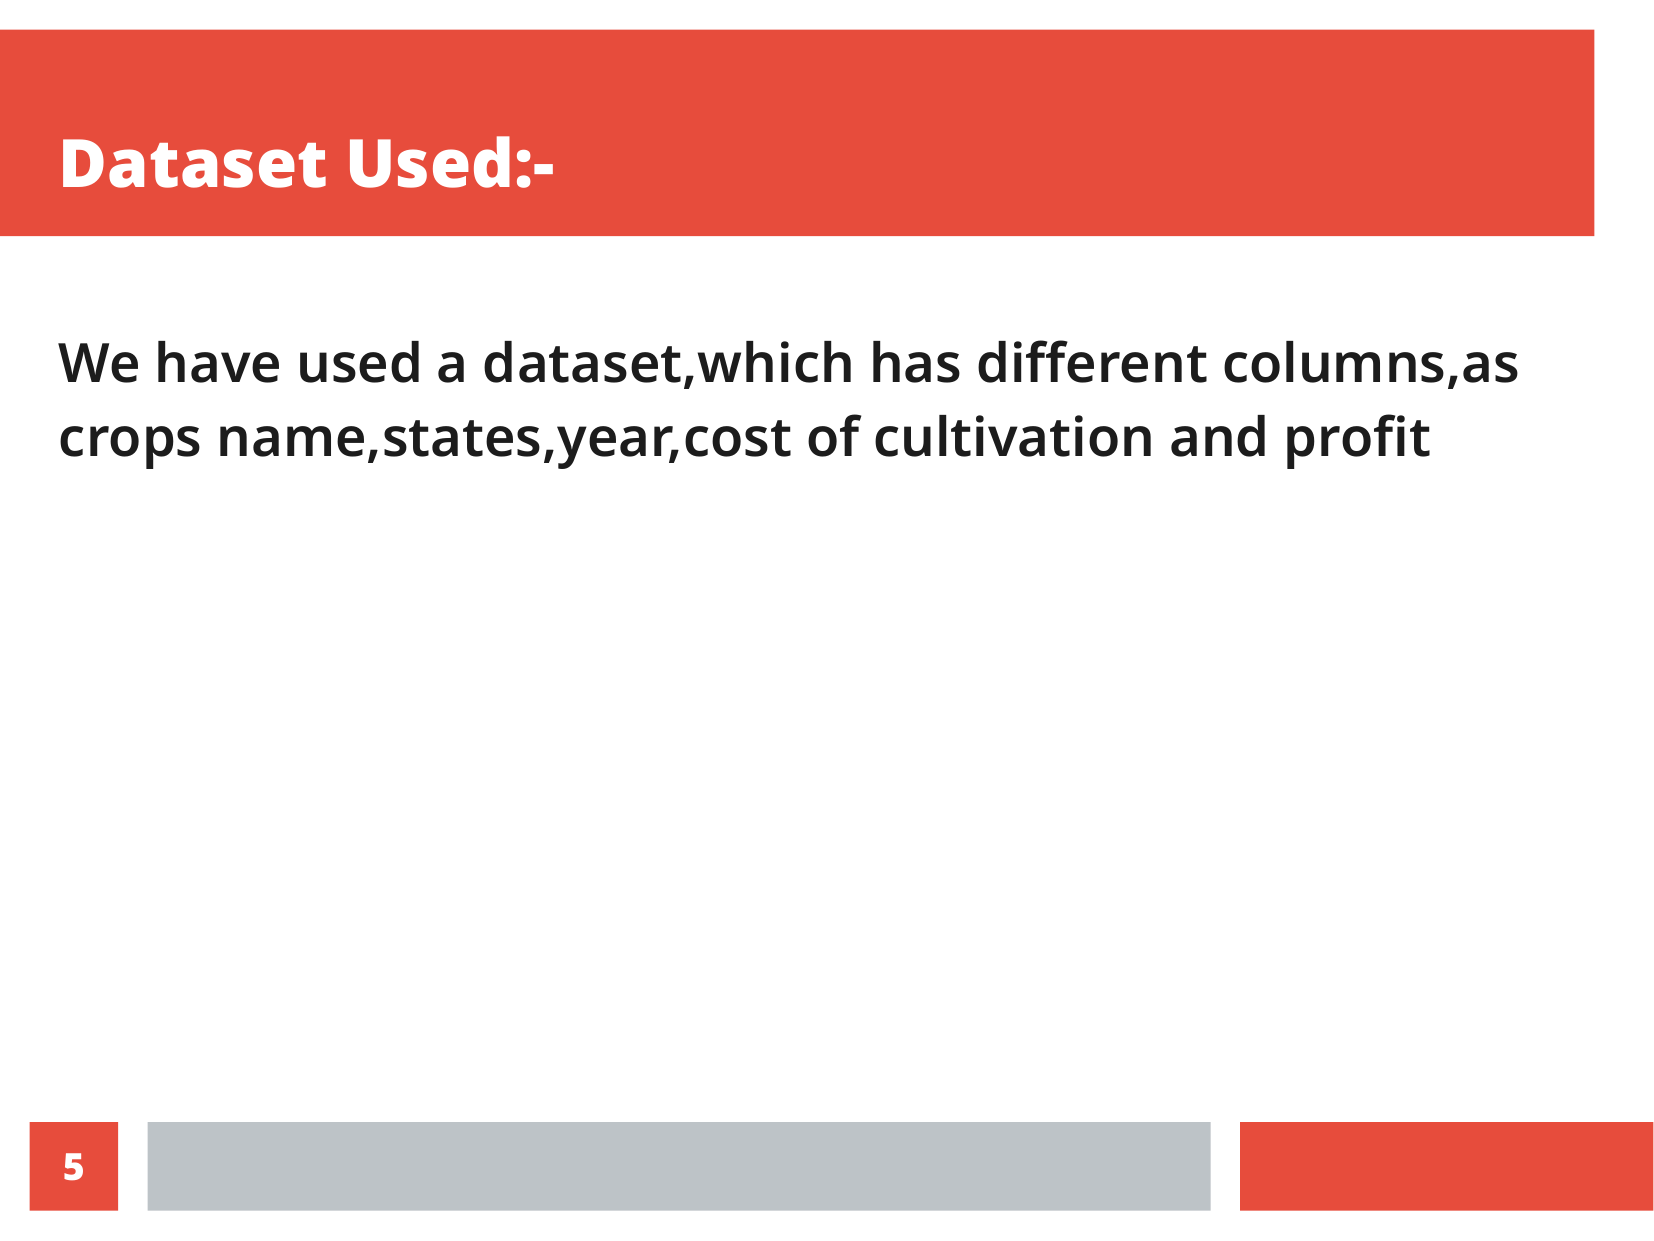

# Dataset Used:-
We have used a dataset,which has different columns,as crops name,states,year,cost of cultivation and profit
5